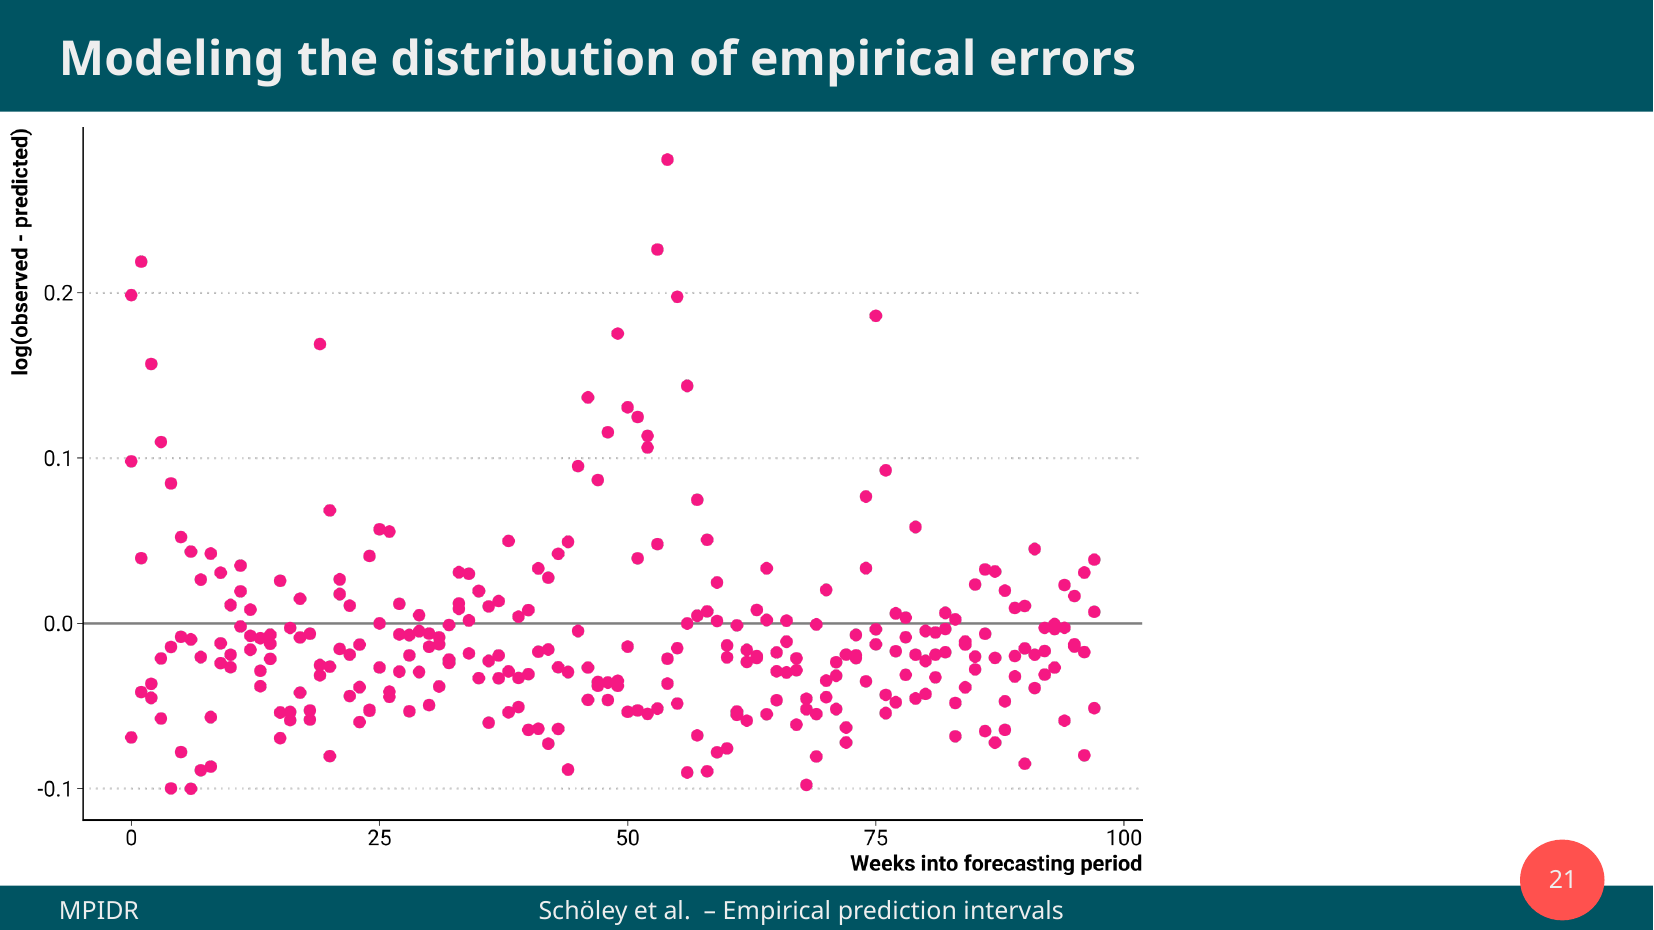

# Modeling the distribution of empirical errors
21
MPIDR
Schöley et al. – Empirical prediction intervals